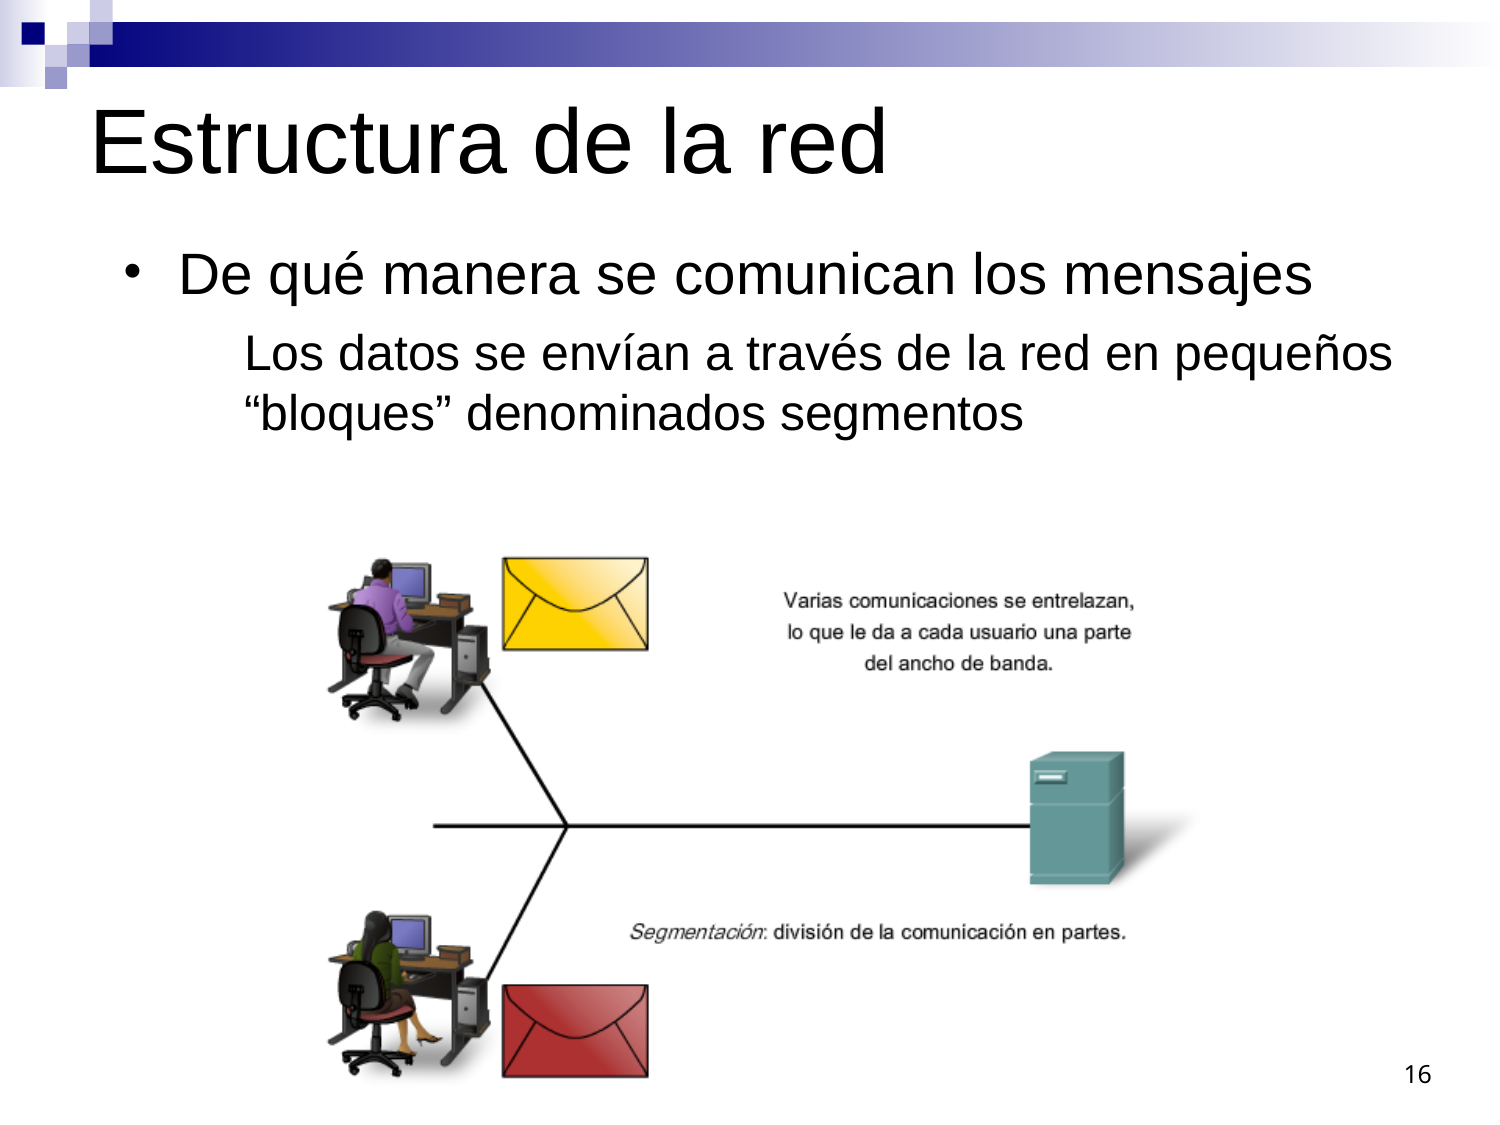

Estructura de la red
De qué manera se comunican los mensajes
Los datos se envían a través de la red en pequeños “bloques” denominados segmentos